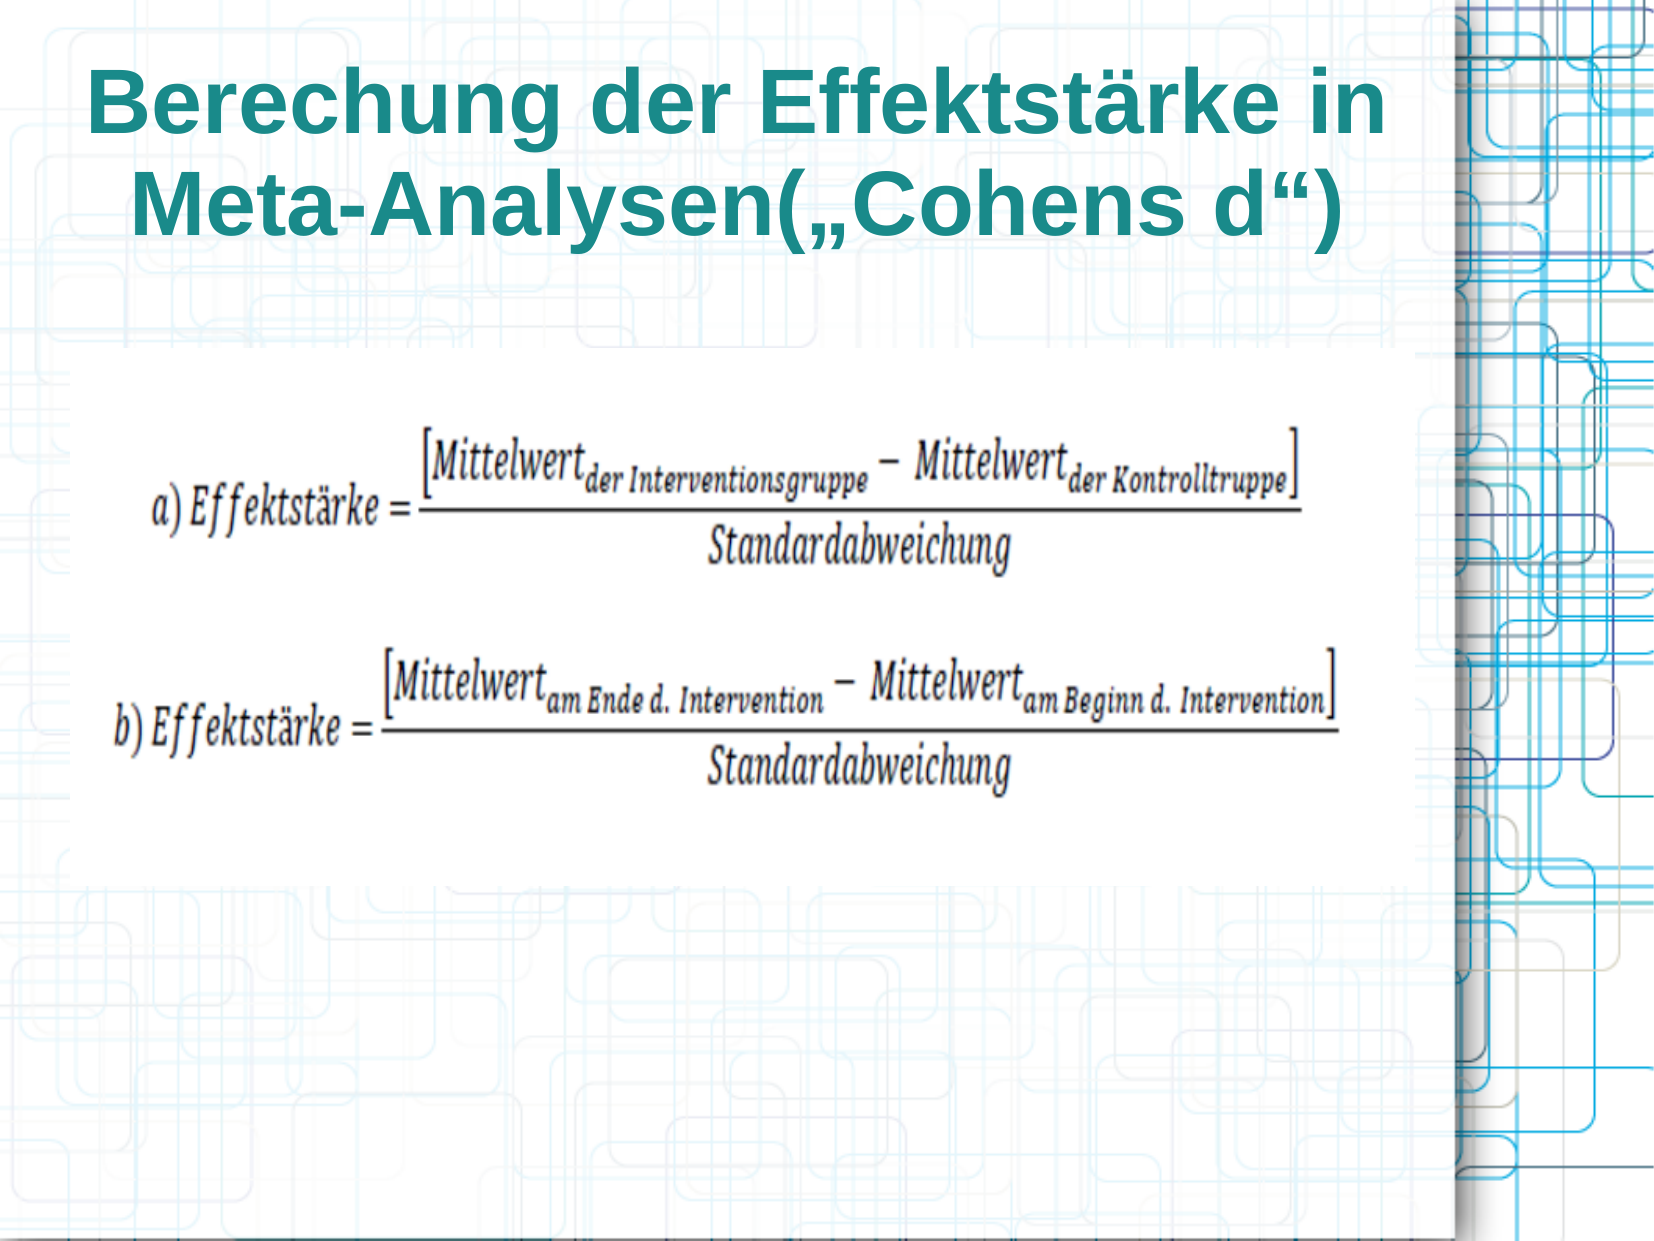

# Berechung der Effektstärke in Meta-Analysen(„Cohens d“)